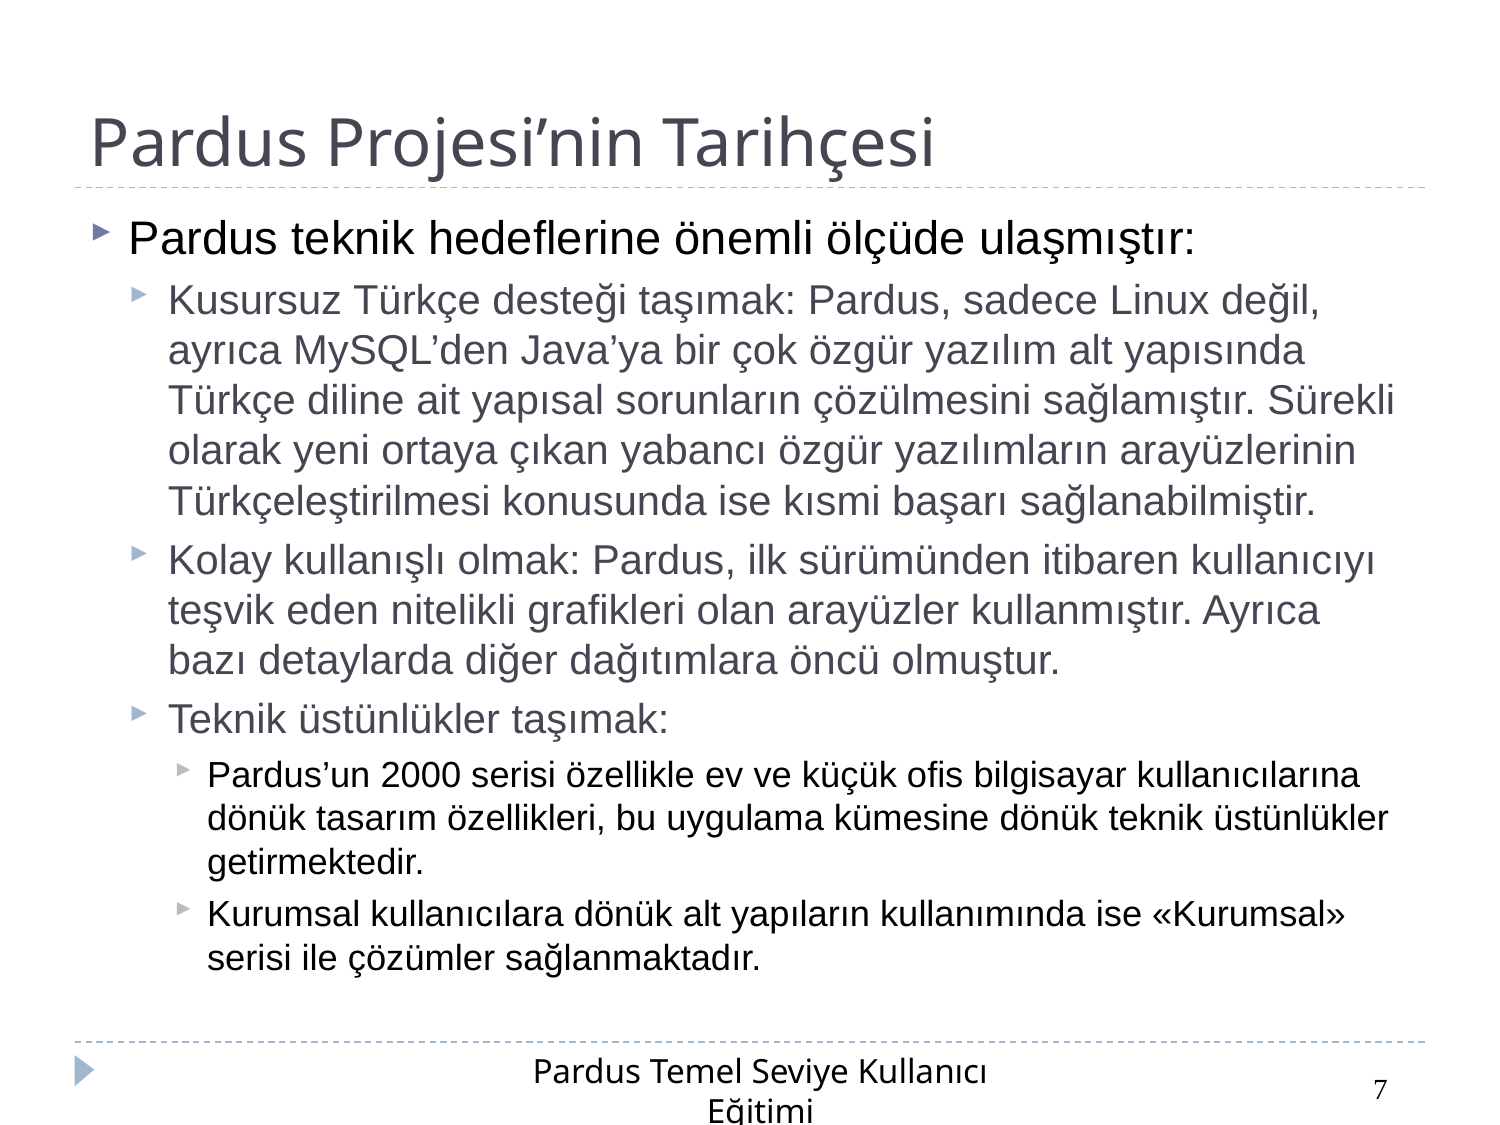

# Pardus Projesi’nin Tarihçesi
Pardus teknik hedeflerine önemli ölçüde ulaşmıştır:
Kusursuz Türkçe desteği taşımak: Pardus, sadece Linux değil, ayrıca MySQL’den Java’ya bir çok özgür yazılım alt yapısında Türkçe diline ait yapısal sorunların çözülmesini sağlamıştır. Sürekli olarak yeni ortaya çıkan yabancı özgür yazılımların arayüzlerinin Türkçeleştirilmesi konusunda ise kısmi başarı sağlanabilmiştir.
Kolay kullanışlı olmak: Pardus, ilk sürümünden itibaren kullanıcıyı teşvik eden nitelikli grafikleri olan arayüzler kullanmıştır. Ayrıca bazı detaylarda diğer dağıtımlara öncü olmuştur.
Teknik üstünlükler taşımak:
Pardus’un 2000 serisi özellikle ev ve küçük ofis bilgisayar kullanıcılarına dönük tasarım özellikleri, bu uygulama kümesine dönük teknik üstünlükler getirmektedir.
Kurumsal kullanıcılara dönük alt yapıların kullanımında ise «Kurumsal» serisi ile çözümler sağlanmaktadır.